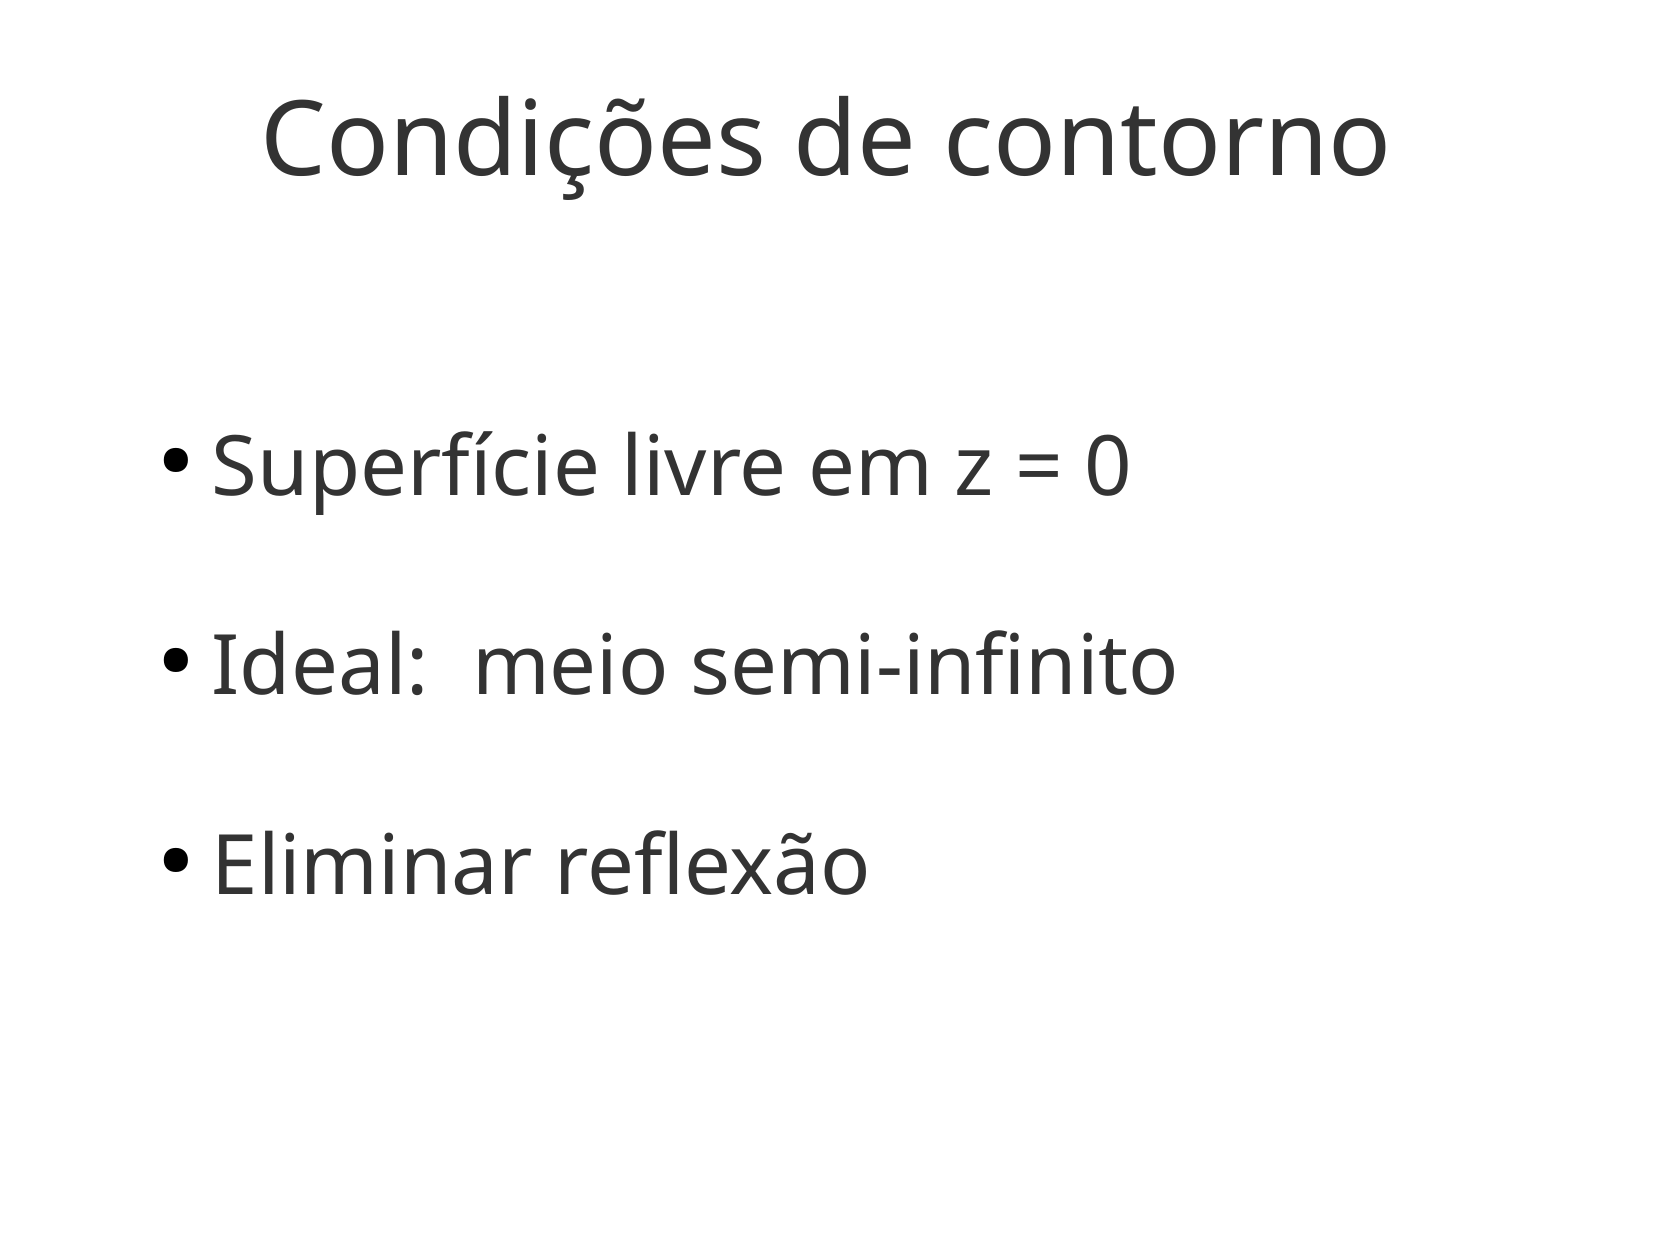

# Condições de contorno
Superfície livre em z = 0
Ideal: meio semi-infinito
Eliminar reflexão